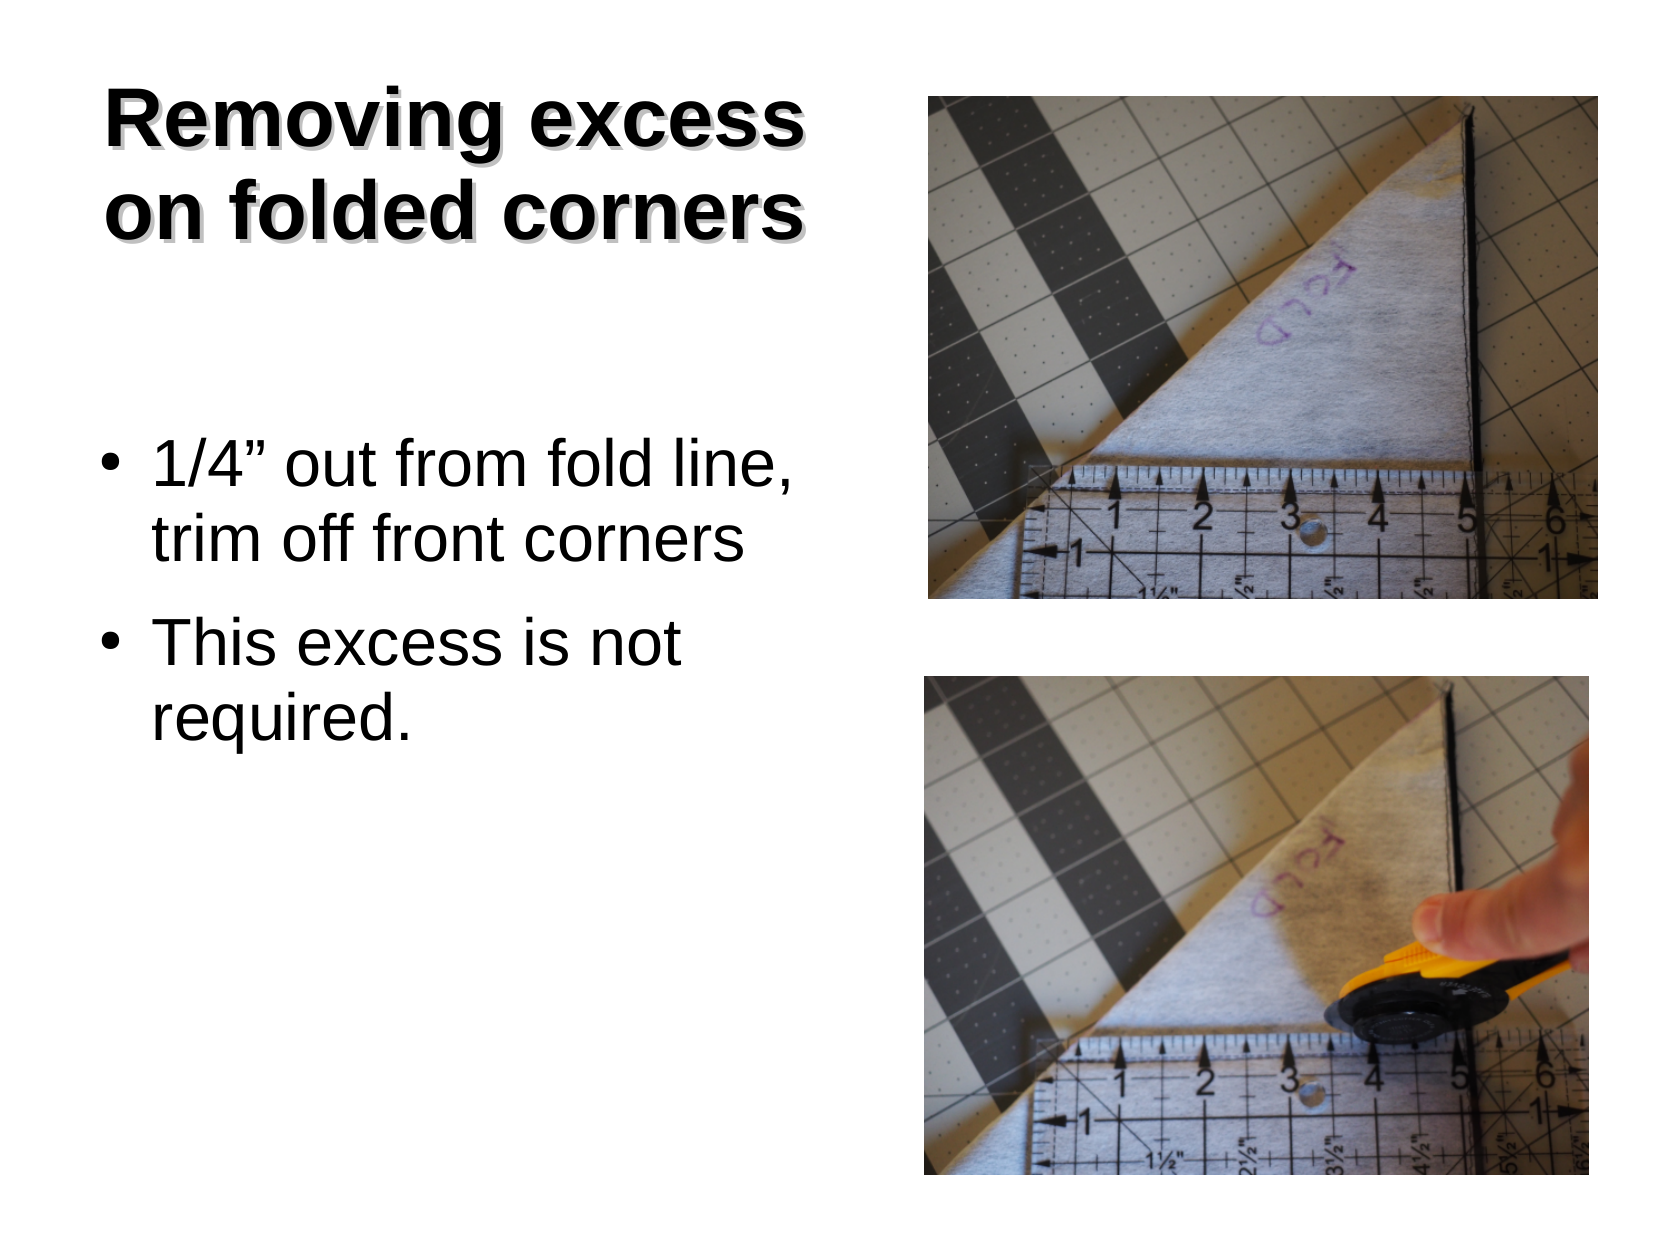

# Removing excess on folded corners
1/4” out from fold line, trim off front corners
This excess is not required.